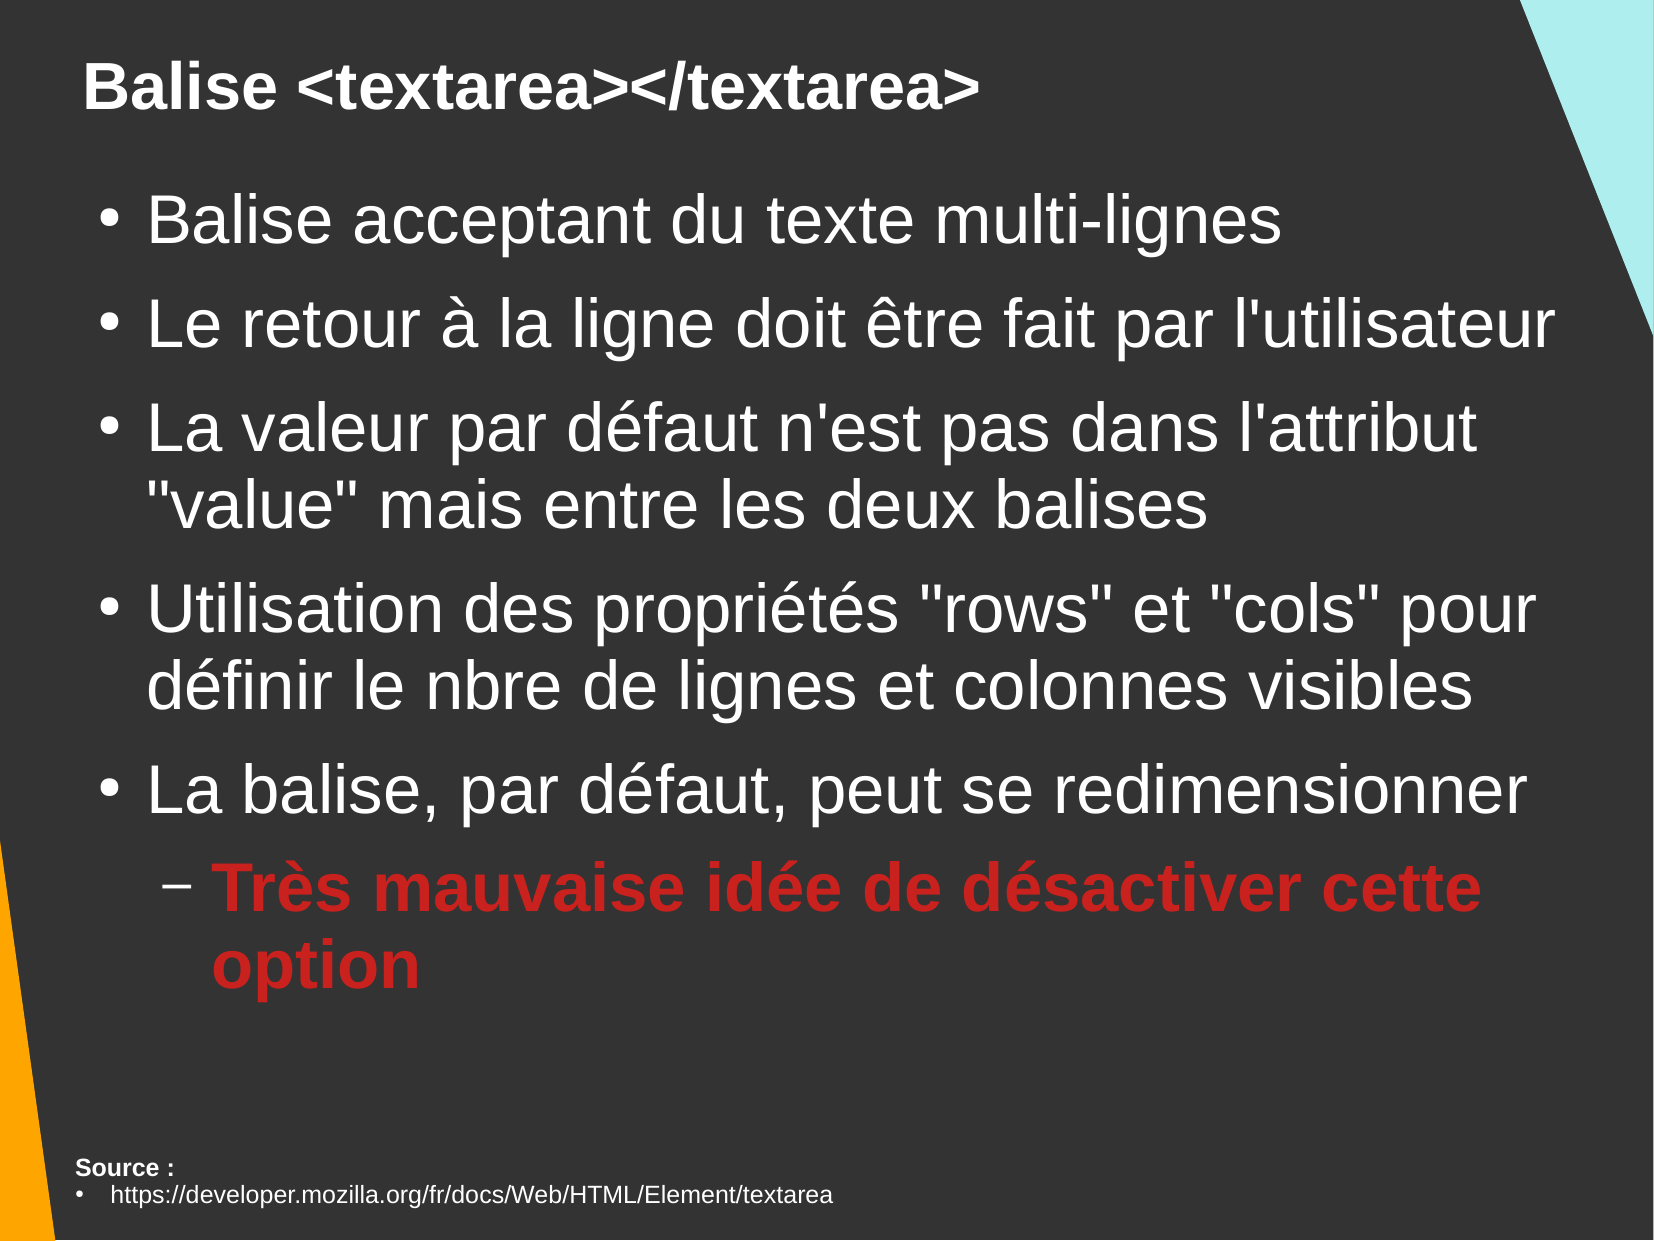

# Balise <textarea></textarea>
Balise acceptant du texte multi-lignes
Le retour à la ligne doit être fait par l'utilisateur
La valeur par défaut n'est pas dans l'attribut "value" mais entre les deux balises
Utilisation des propriétés "rows" et "cols" pour définir le nbre de lignes et colonnes visibles
La balise, par défaut, peut se redimensionner
Très mauvaise idée de désactiver cette option
Source :
https://developer.mozilla.org/fr/docs/Web/HTML/Element/textarea